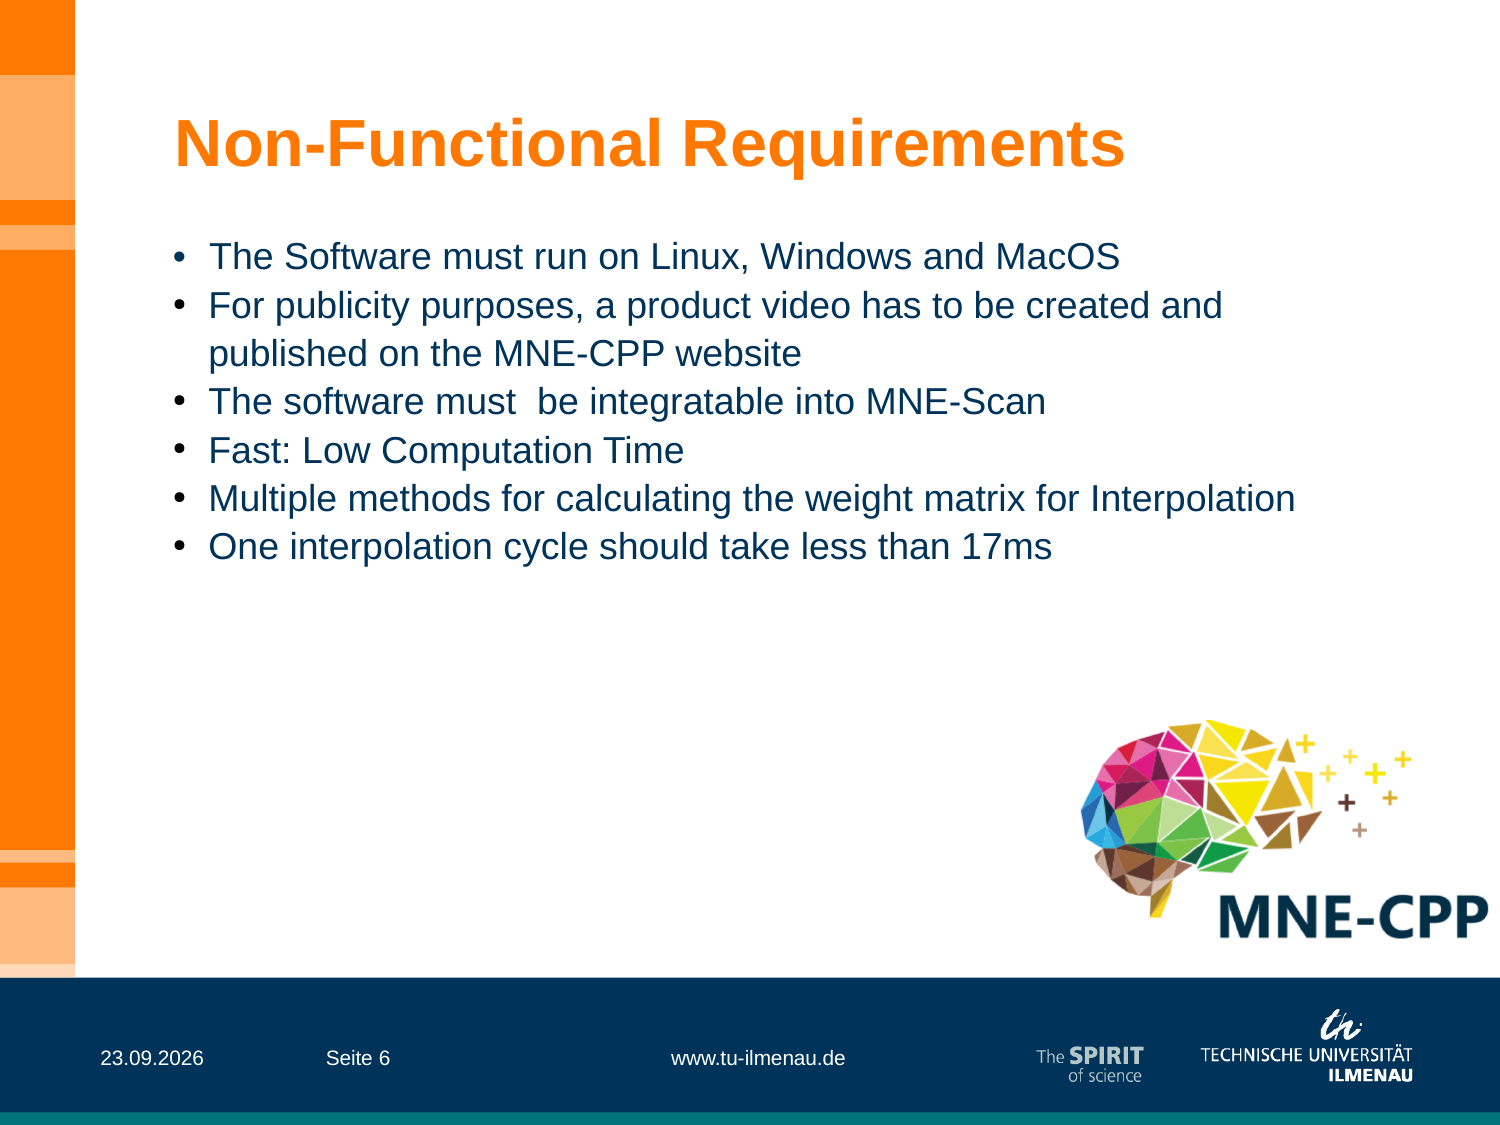

Non-Functional Requirements
• The Software must run on Linux, Windows and MacOS
For publicity purposes, a product video has to be created and published on the MNE-CPP website
The software must be integratable into MNE-Scan
Fast: Low Computation Time
Multiple methods for calculating the weight matrix for Interpolation
One interpolation cycle should take less than 17ms
Seite
www.tu-ilmenau.de